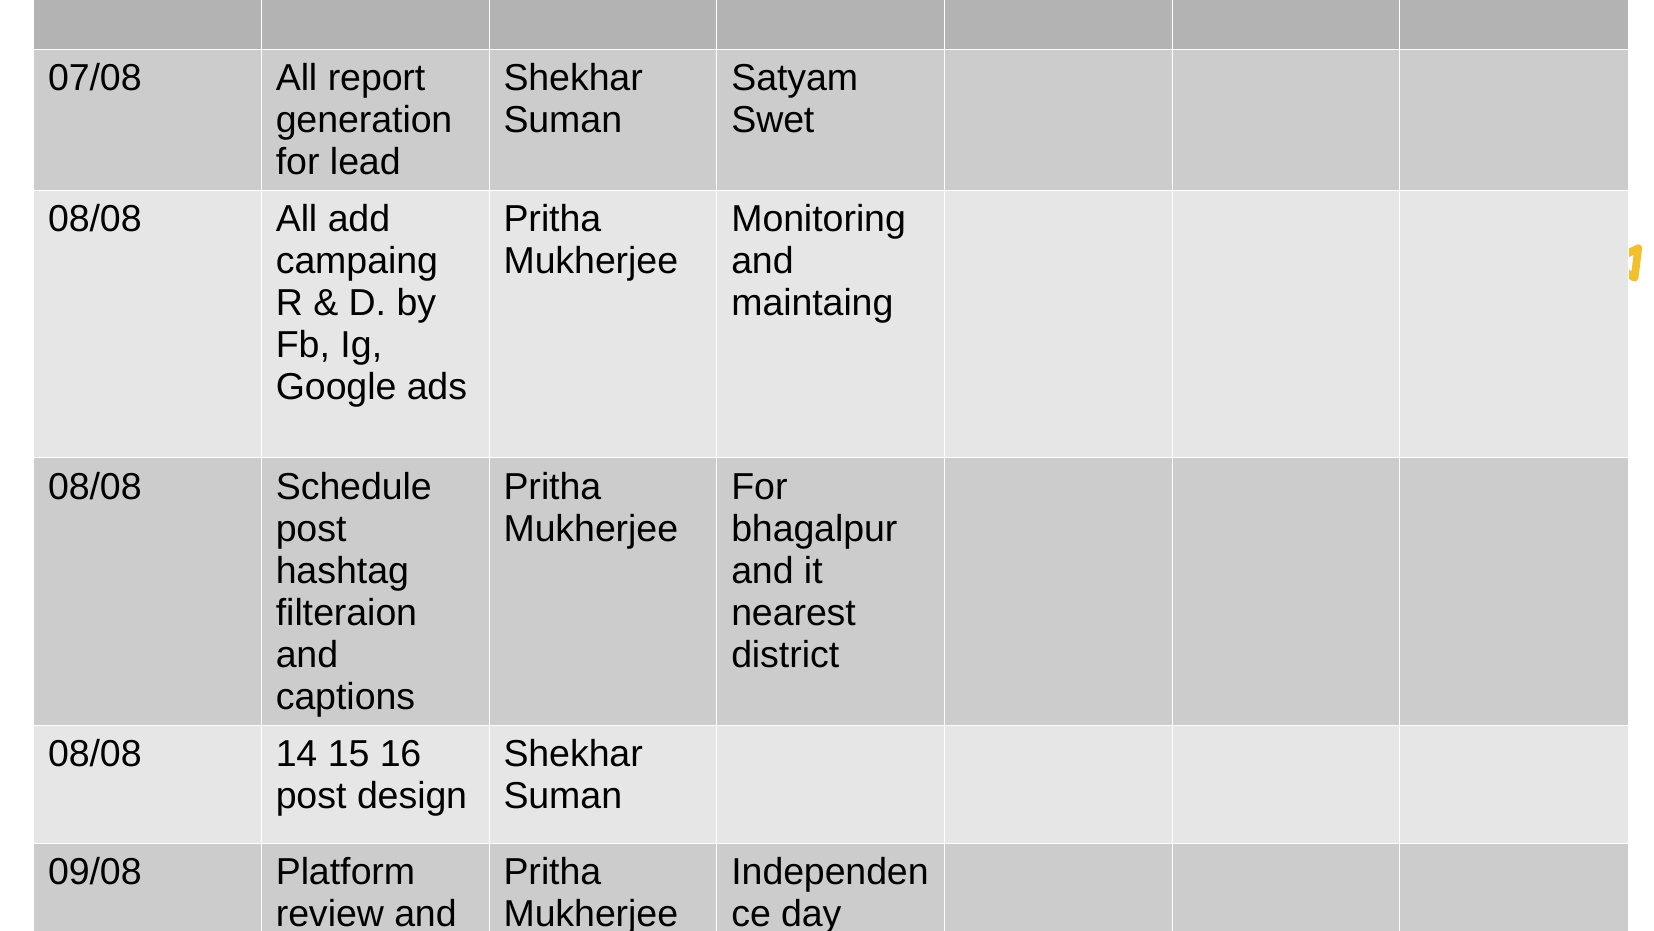

| | | | | | | |
| --- | --- | --- | --- | --- | --- | --- |
| 07/08 | All report generation for lead | Shekhar Suman | Satyam Swet | | | |
| 08/08 | All add campaing R & D. by Fb, Ig, Google ads | Pritha Mukherjee | Monitoring and maintaing | | | |
| 08/08 | Schedule post hashtag filteraion and captions | Pritha Mukherjee | For bhagalpur and it nearest district | | | |
| 08/08 | 14 15 16 post design | Shekhar Suman | | | | |
| 09/08 | Platform review and post scheduling | Pritha Mukherjee | Independence day week special post scheduling | | | |